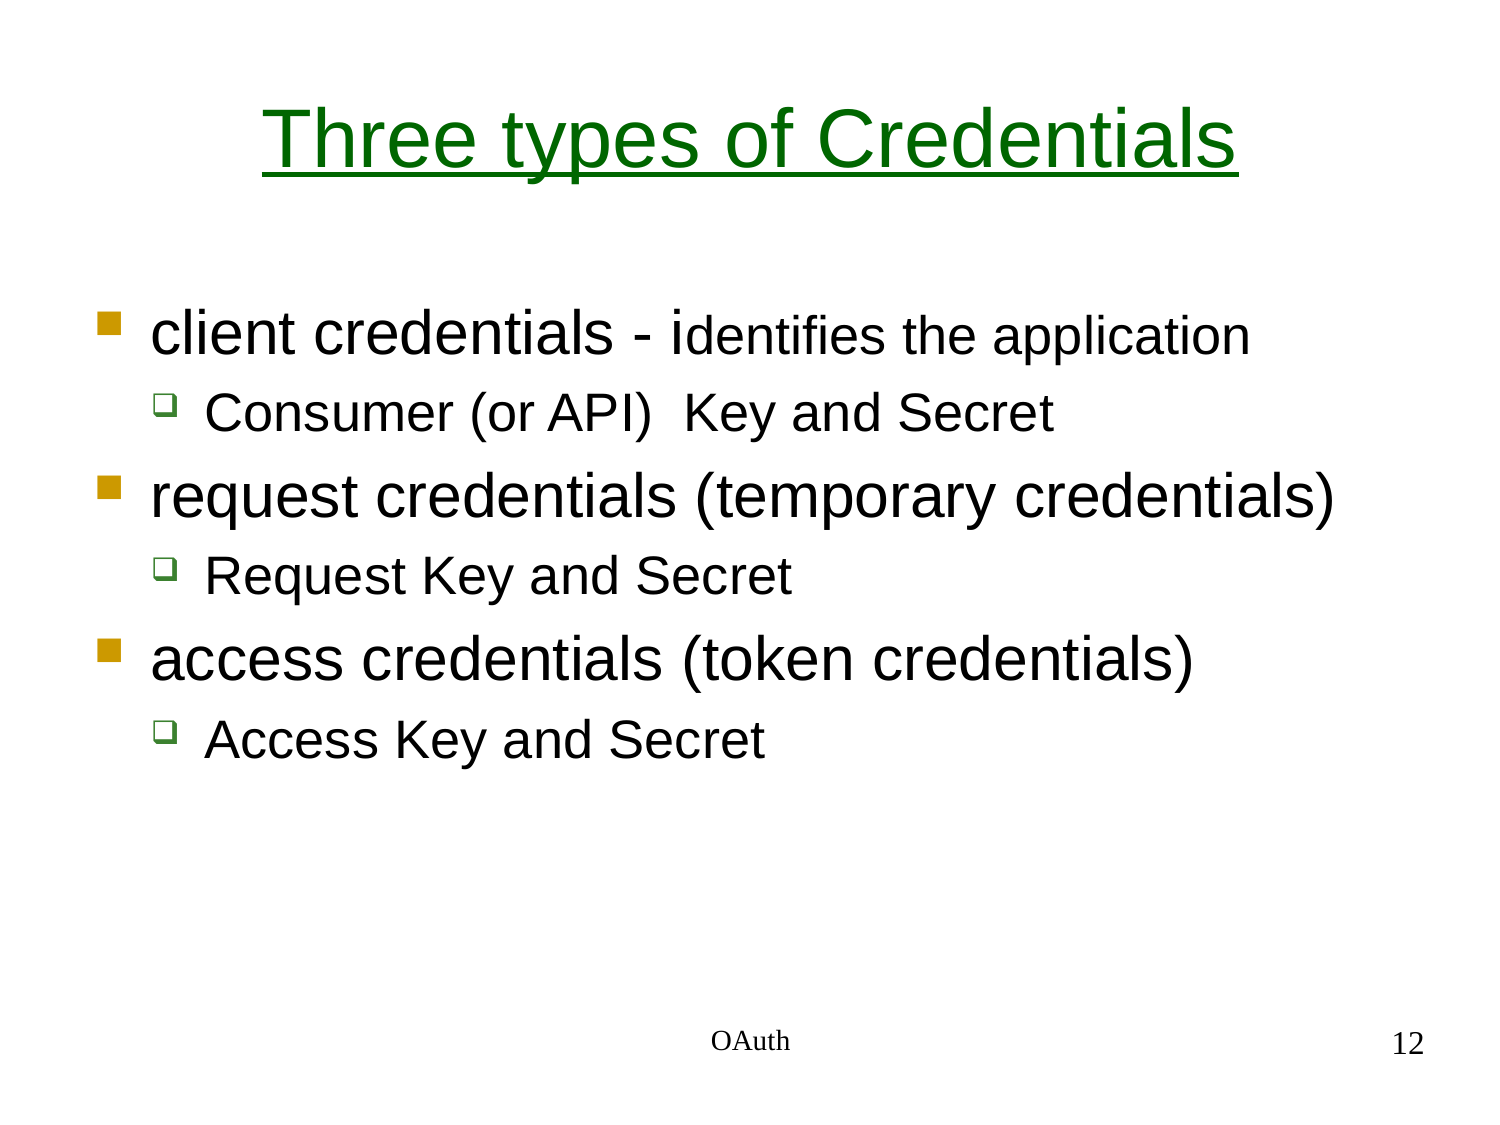

# Three types of Credentials
client credentials - identifies the application
Consumer (or API) Key and Secret
request credentials (temporary credentials)
Request Key and Secret
access credentials (token credentials)
Access Key and Secret
OAuth
12